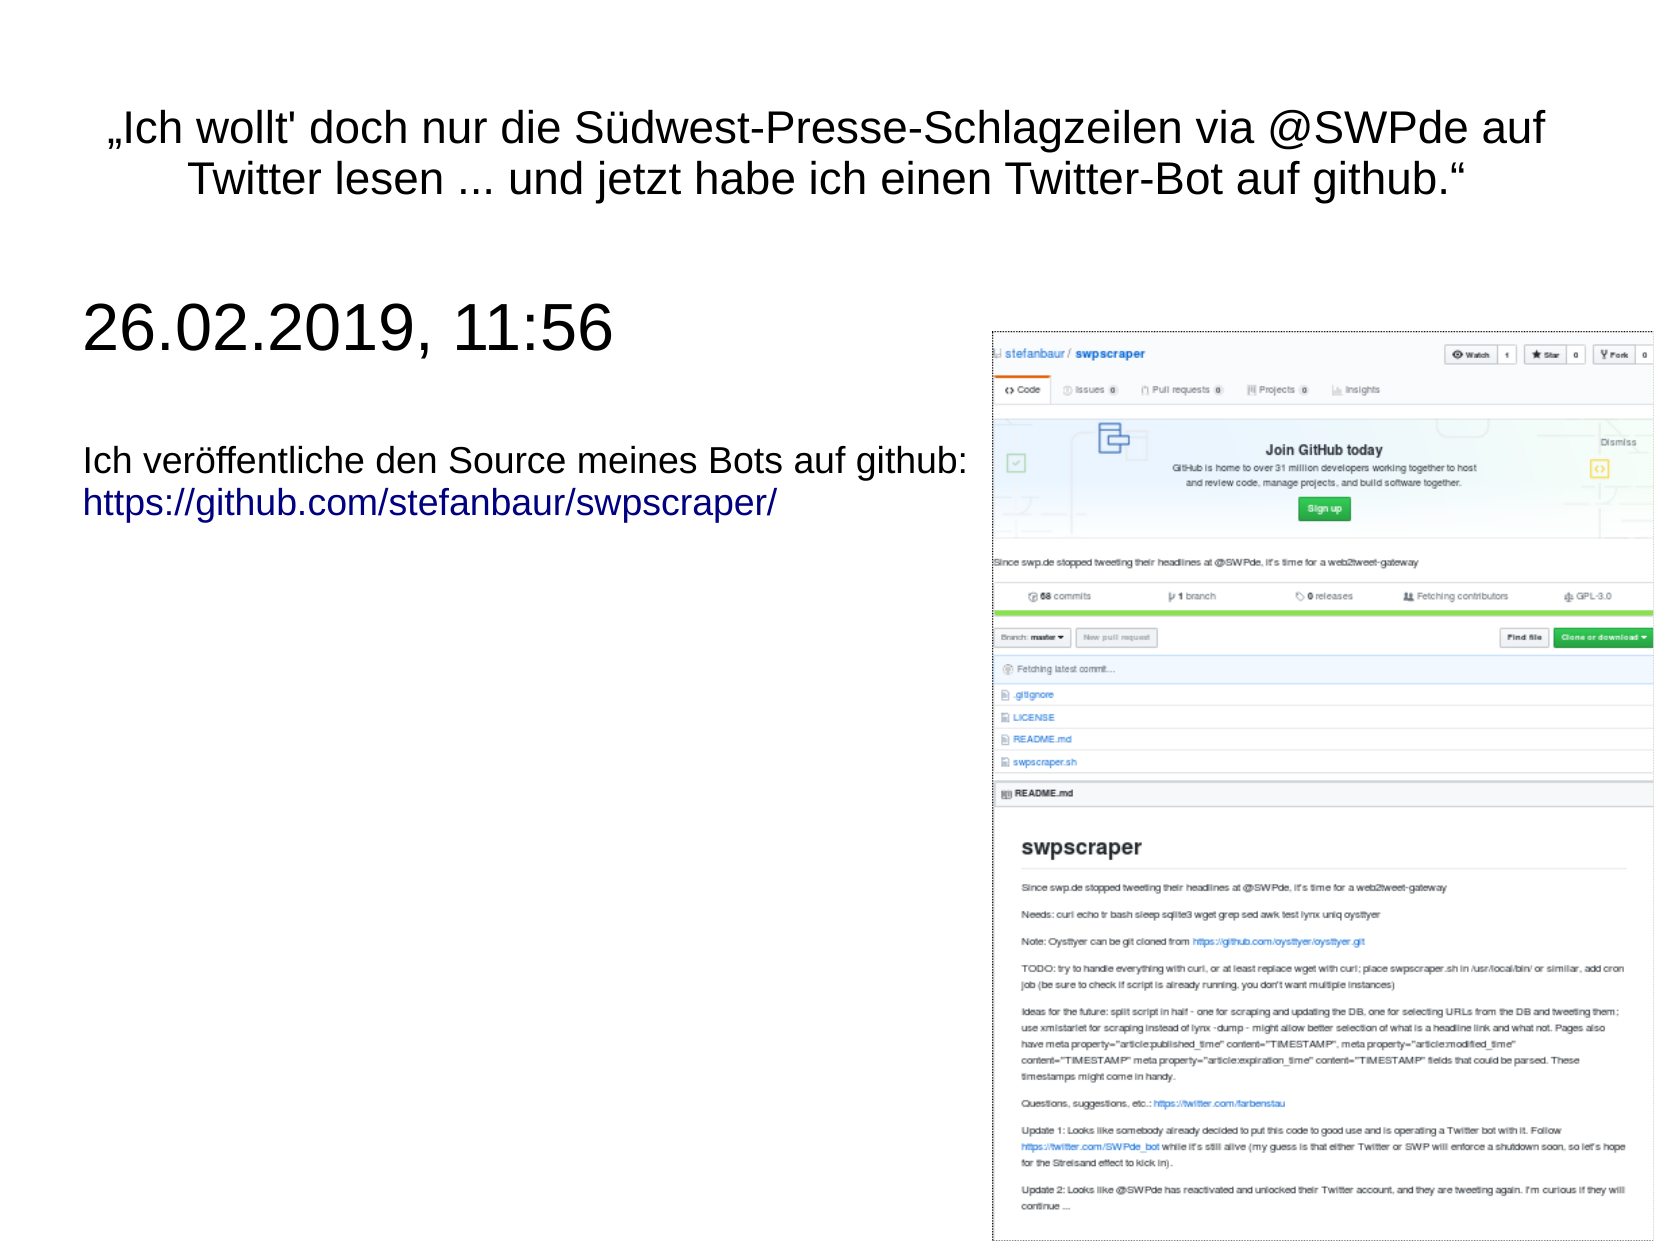

# „Ich wollt' doch nur die Südwest-Presse-Schlagzeilen via @SWPde auf Twitter lesen ... und jetzt habe ich einen Twitter-Bot auf github.“
26.02.2019, 11:56
Ich veröffentliche den Source meines Bots auf github: https://github.com/stefanbaur/swpscraper/